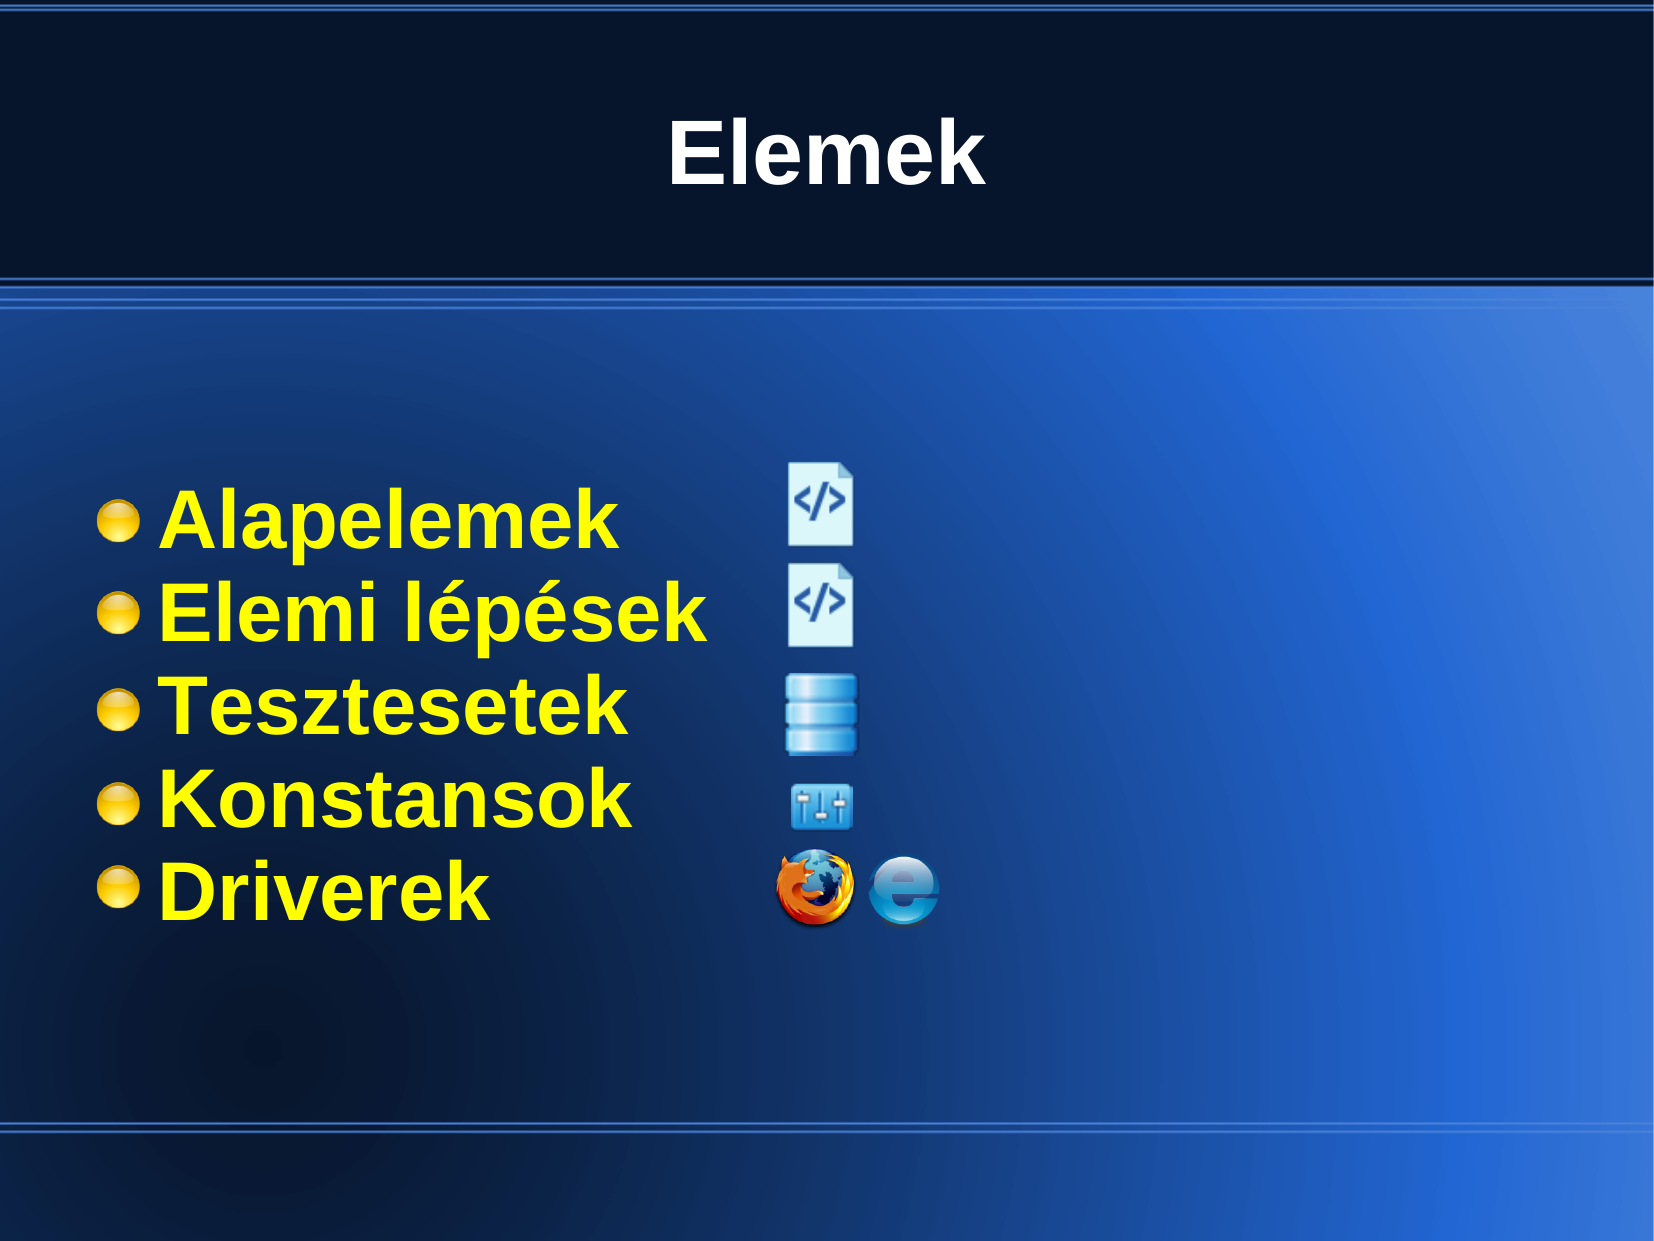

# Elemek
Alapelemek
Elemi lépések
Tesztesetek
Konstansok
Driverek